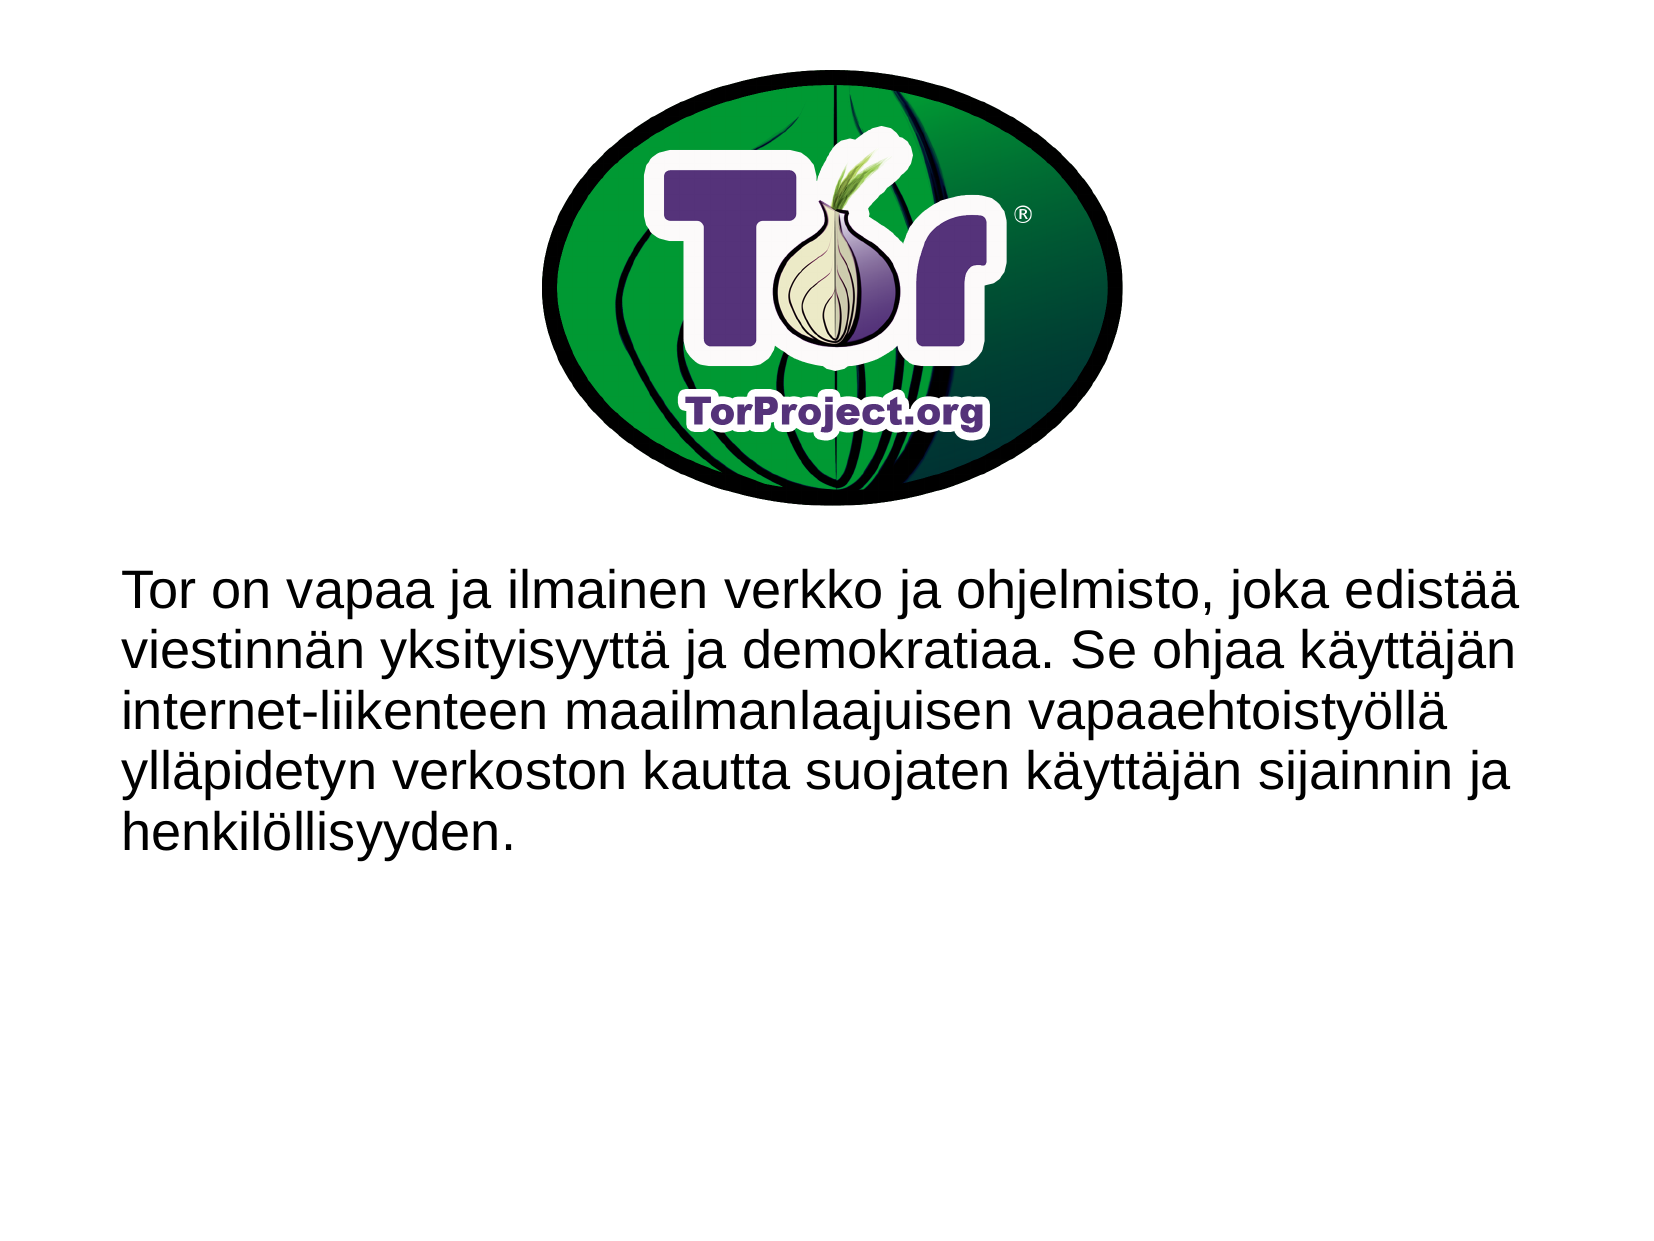

Tor on vapaa ja ilmainen verkko ja ohjelmisto, joka edistää viestinnän yksityisyyttä ja demokratiaa. Se ohjaa käyttäjän internet-liikenteen maailmanlaajuisen vapaaehtoistyöllä ylläpidetyn verkoston kautta suojaten käyttäjän sijainnin ja henkilöllisyyden.